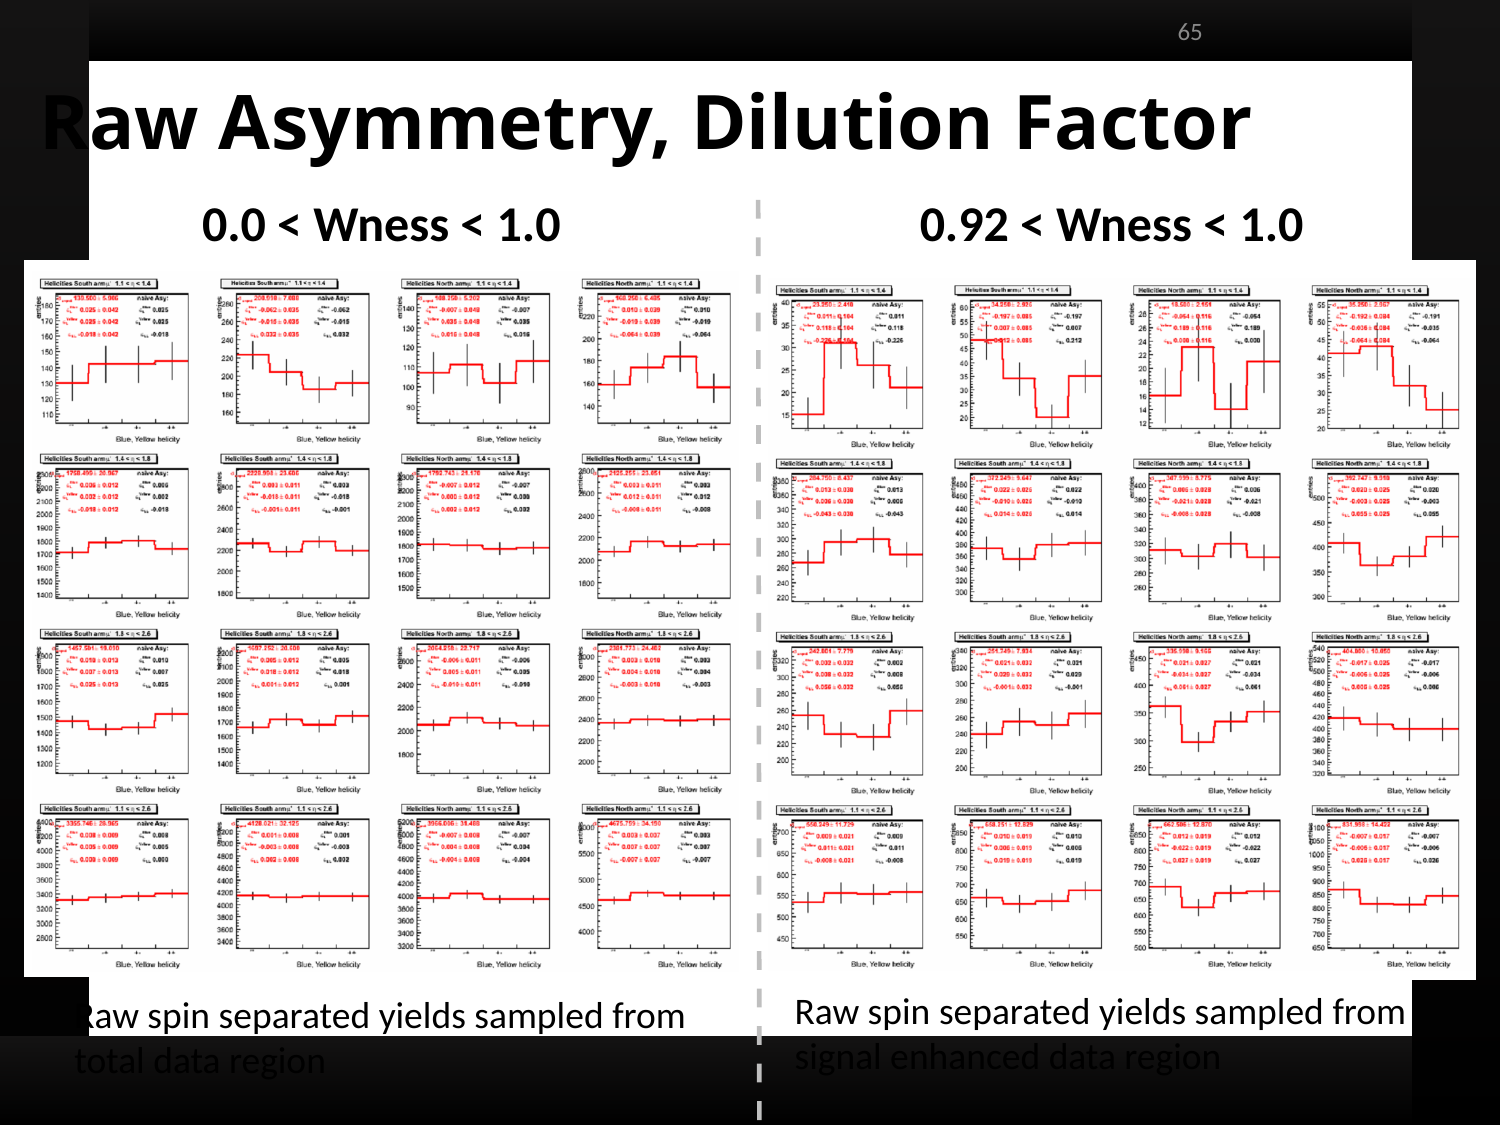

# Raw Asymmetry, Dilution Factor
0.0 < Wness < 1.0
0.92 < Wness < 1.0
Raw spin separated yields sampled from signal enhanced data region
Raw spin separated yields sampled from total data region